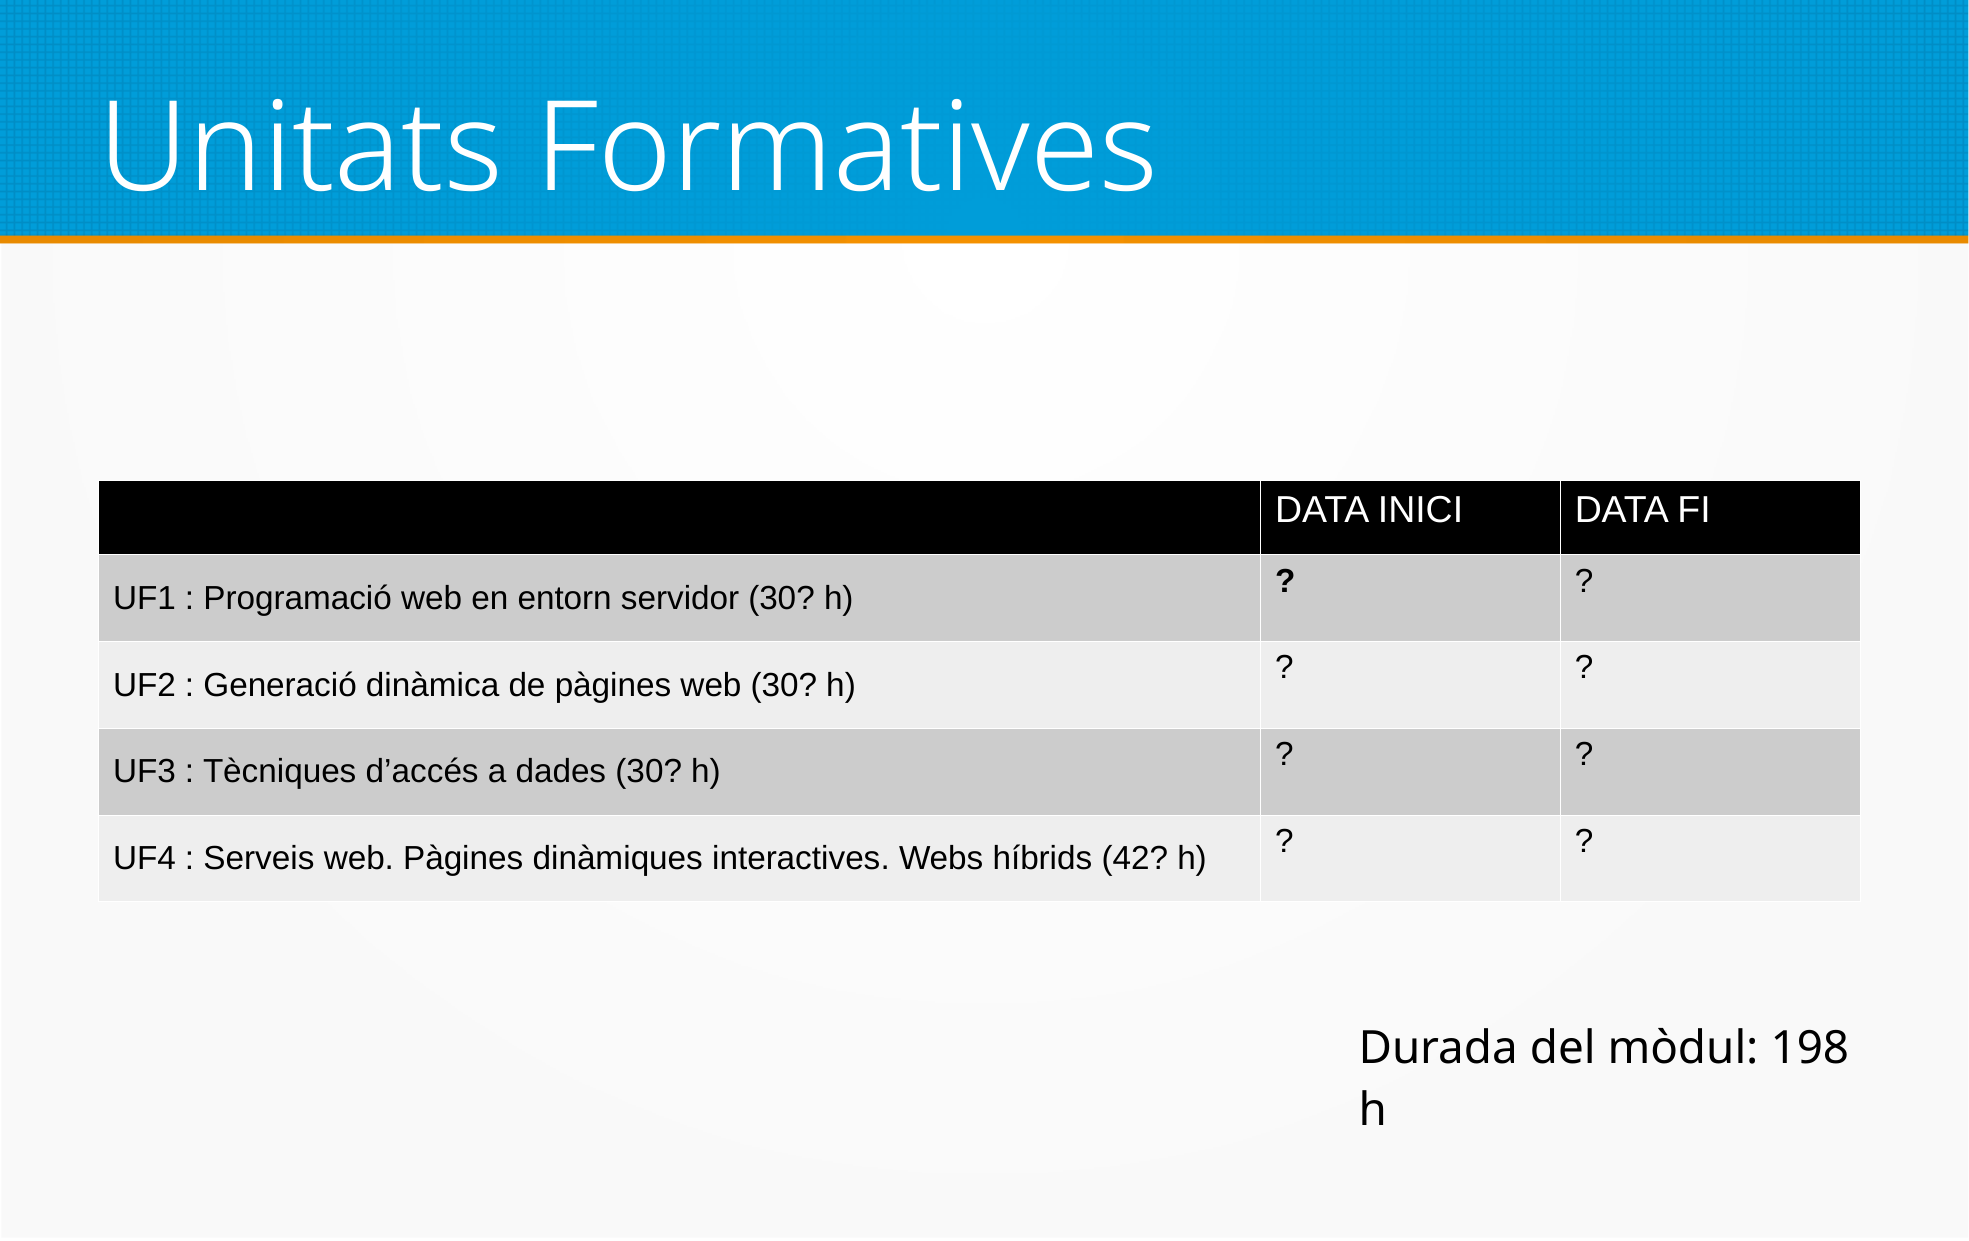

# Unitats Formatives
| | DATA INICI | DATA FI |
| --- | --- | --- |
| UF1 : Programació web en entorn servidor (30? h) | ? | ? |
| UF2 : Generació dinàmica de pàgines web (30? h) | ? | ? |
| UF3 : Tècniques d’accés a dades (30? h) | ? | ? |
| UF4 : Serveis web. Pàgines dinàmiques interactives. Webs híbrids (42? h) | ? | ? |
Durada del mòdul: 198 h